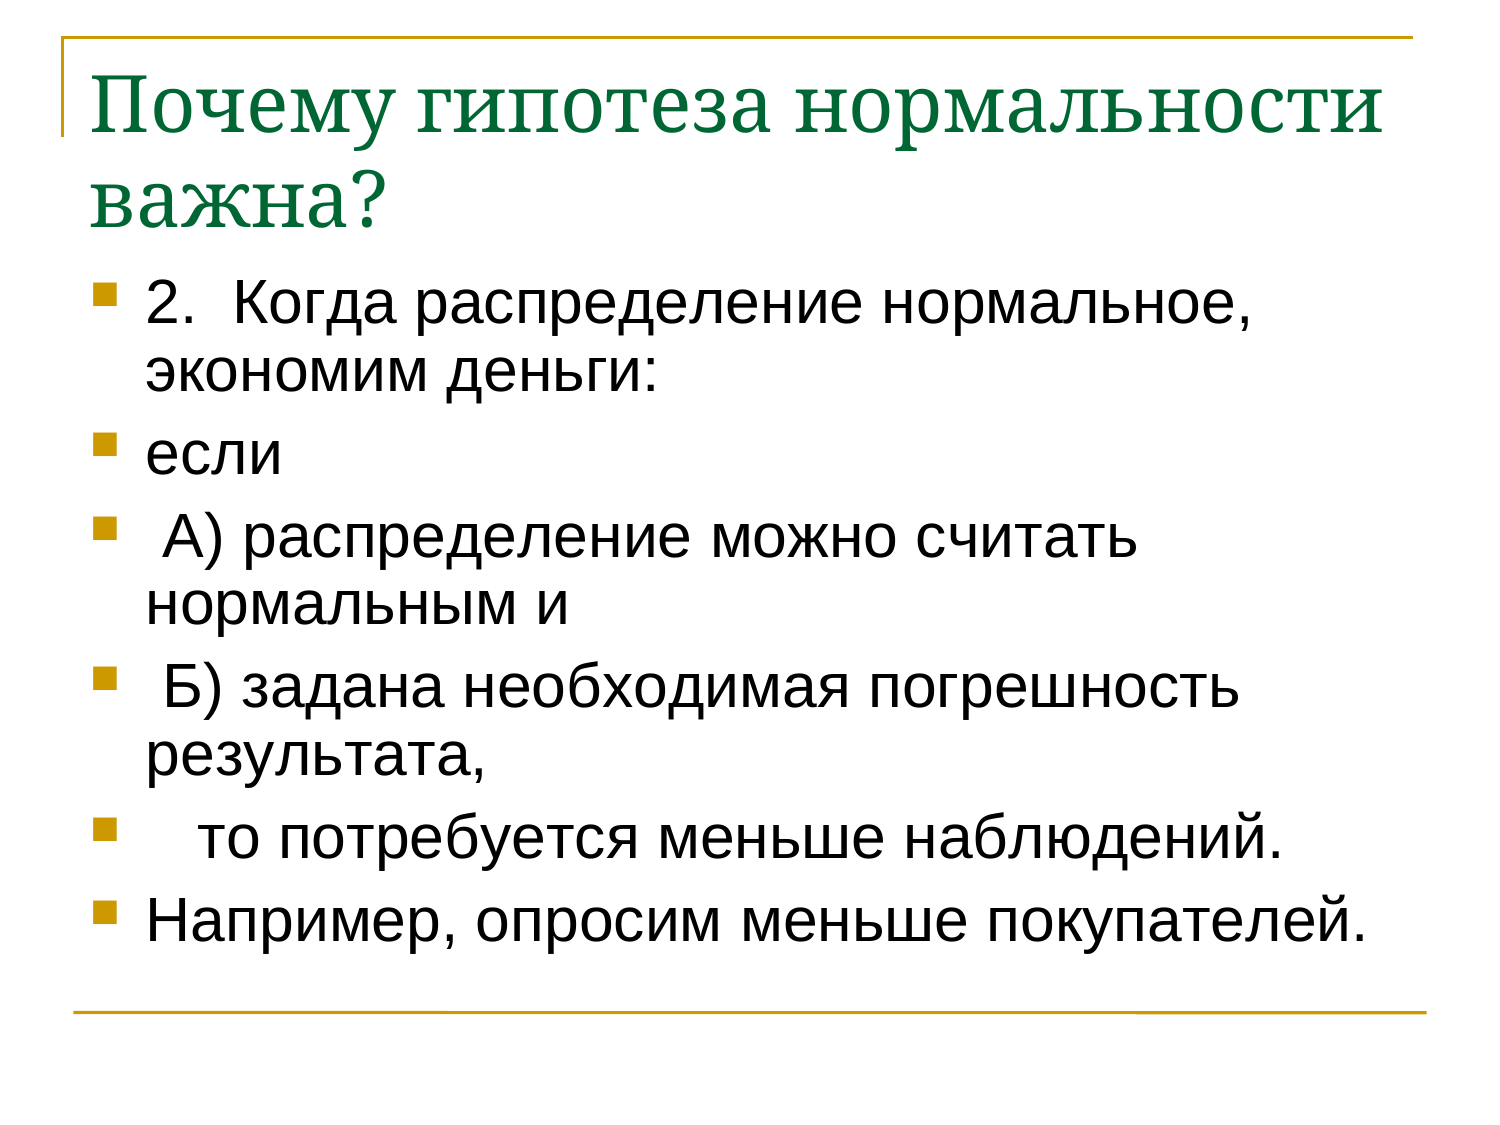

# Почему гипотеза нормальности важна?
2. Когда распределение нормальное, экономим деньги:
если
 А) распределение можно считать нормальным и
 Б) задана необходимая погрешность результата,
 то потребуется меньше наблюдений.
Например, опросим меньше покупателей.